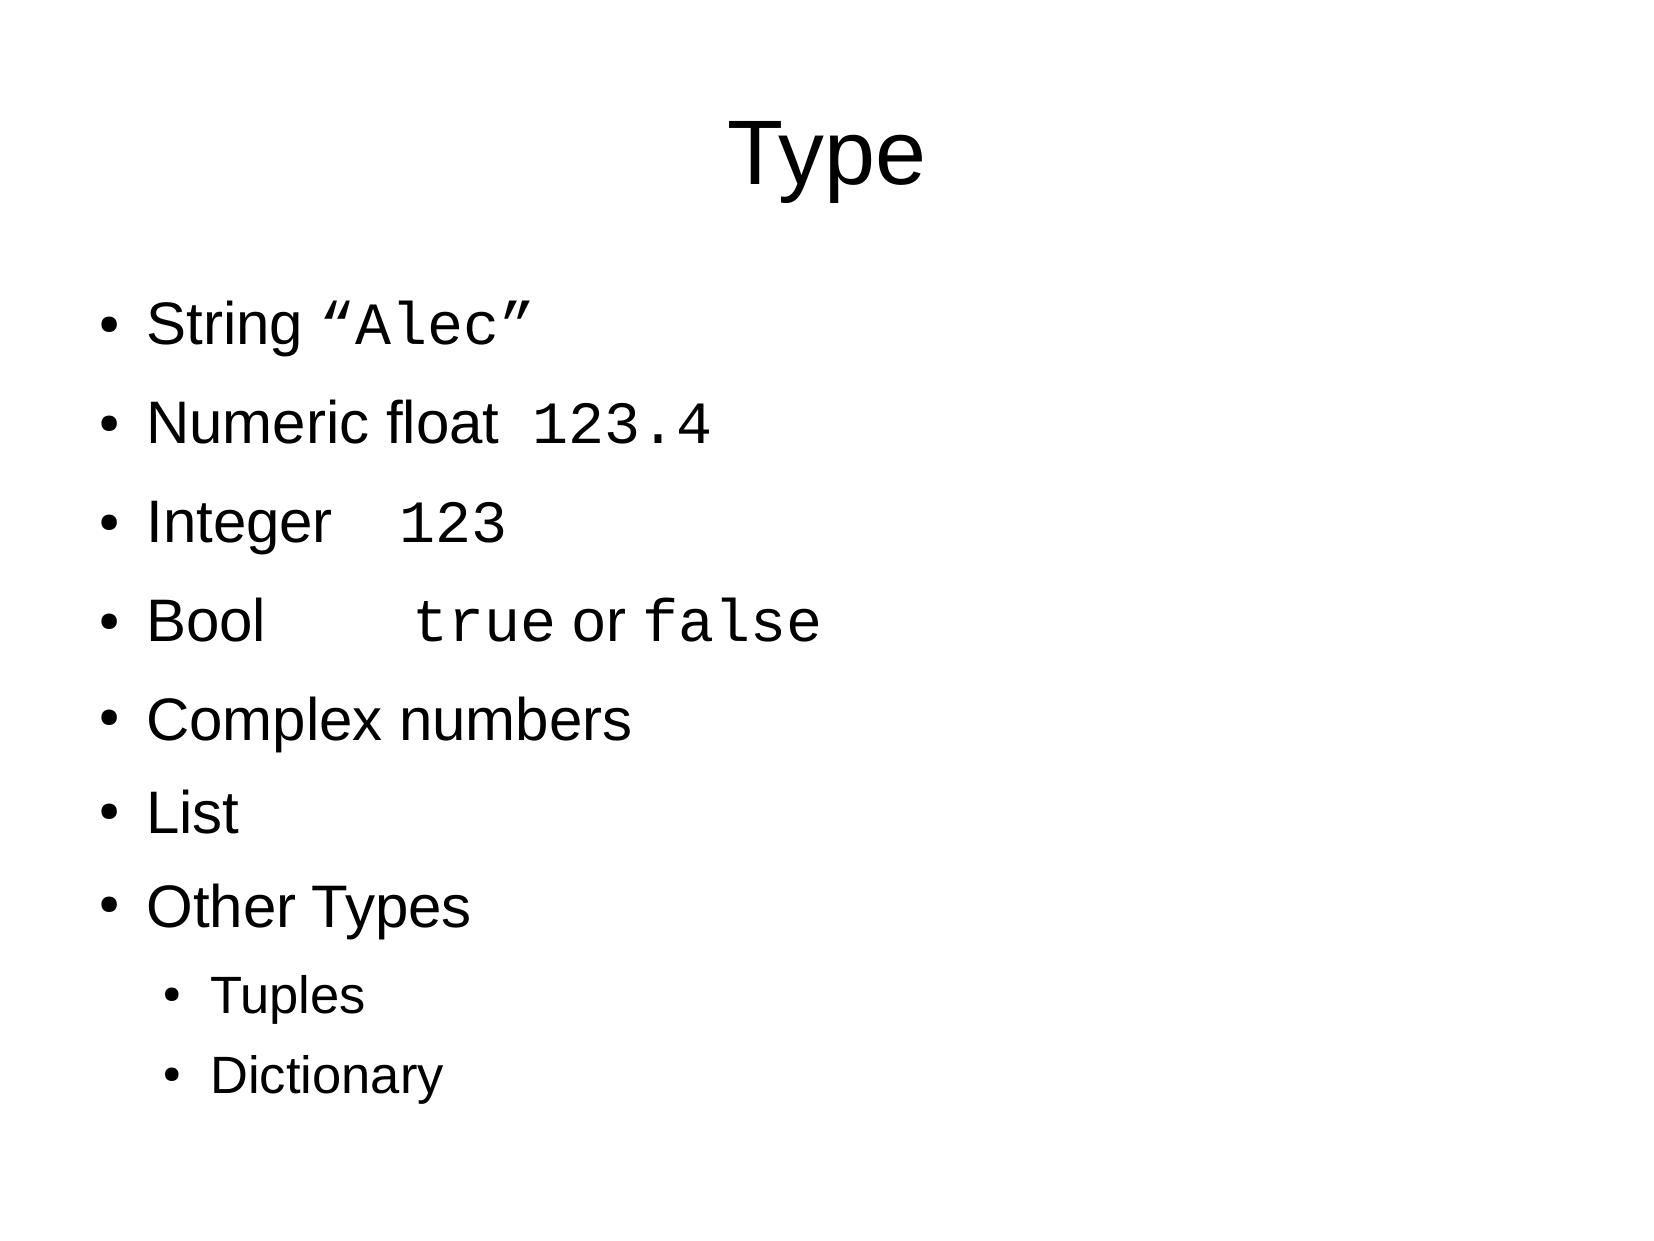

# Type
String “Alec”
Numeric float 123.4
Integer 123
Bool			true or false
Complex numbers
List
Other Types
Tuples
Dictionary